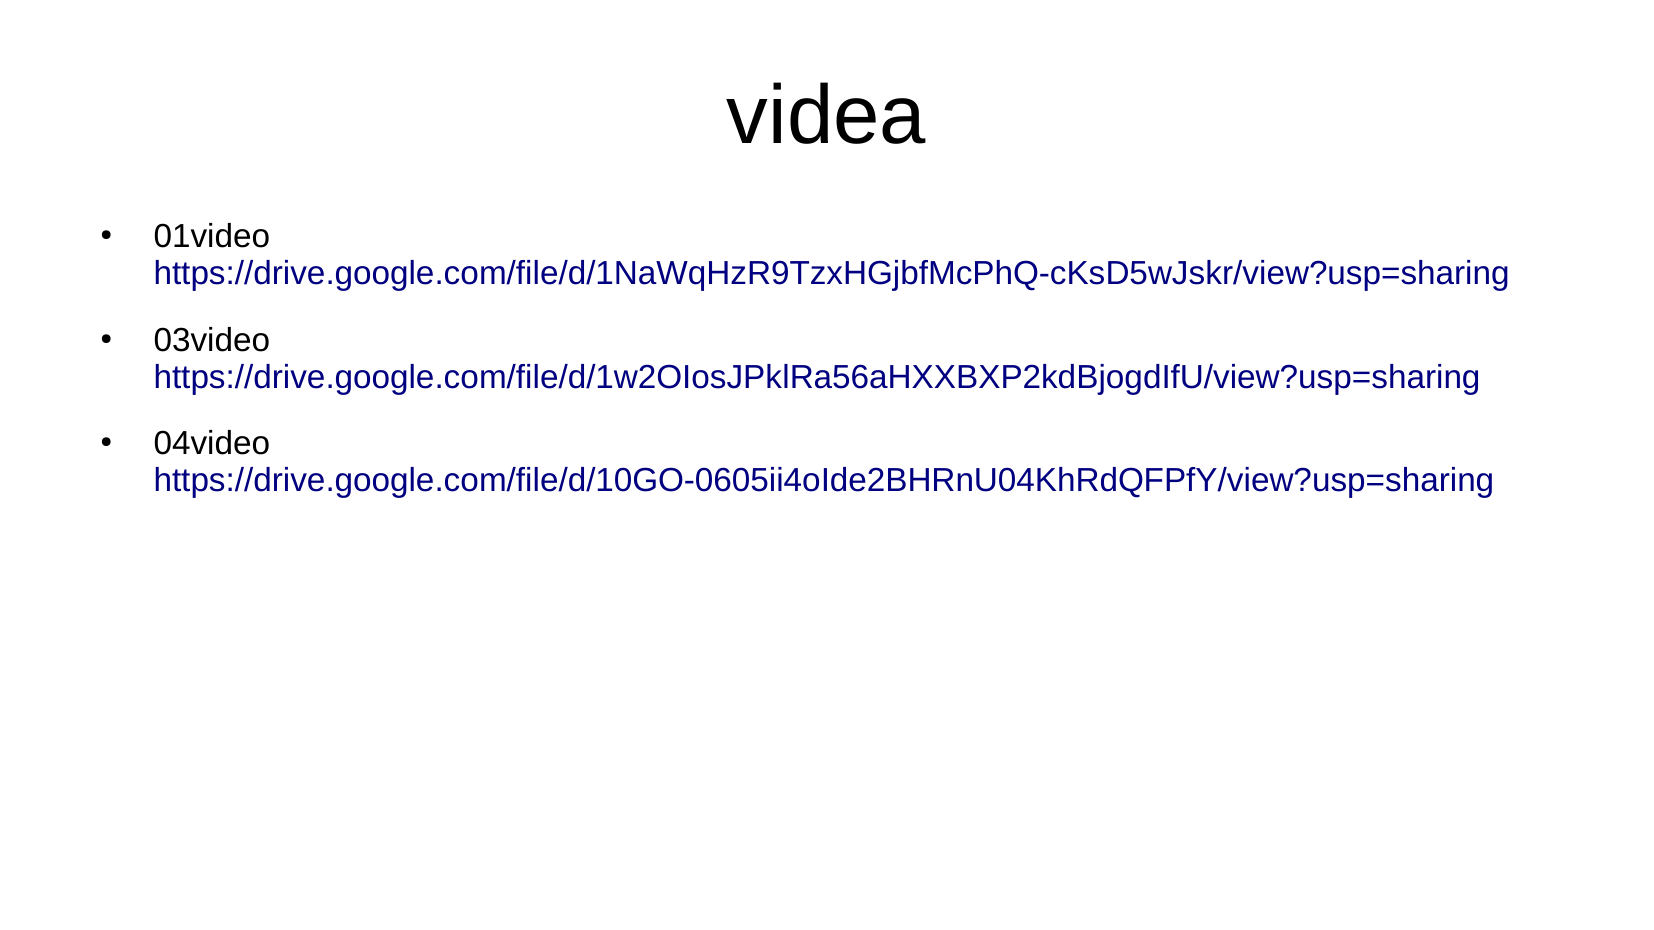

# videa
01video https://drive.google.com/file/d/1NaWqHzR9TzxHGjbfMcPhQ-cKsD5wJskr/view?usp=sharing
03video https://drive.google.com/file/d/1w2OIosJPklRa56aHXXBXP2kdBjogdIfU/view?usp=sharing
04video https://drive.google.com/file/d/10GO-0605ii4oIde2BHRnU04KhRdQFPfY/view?usp=sharing